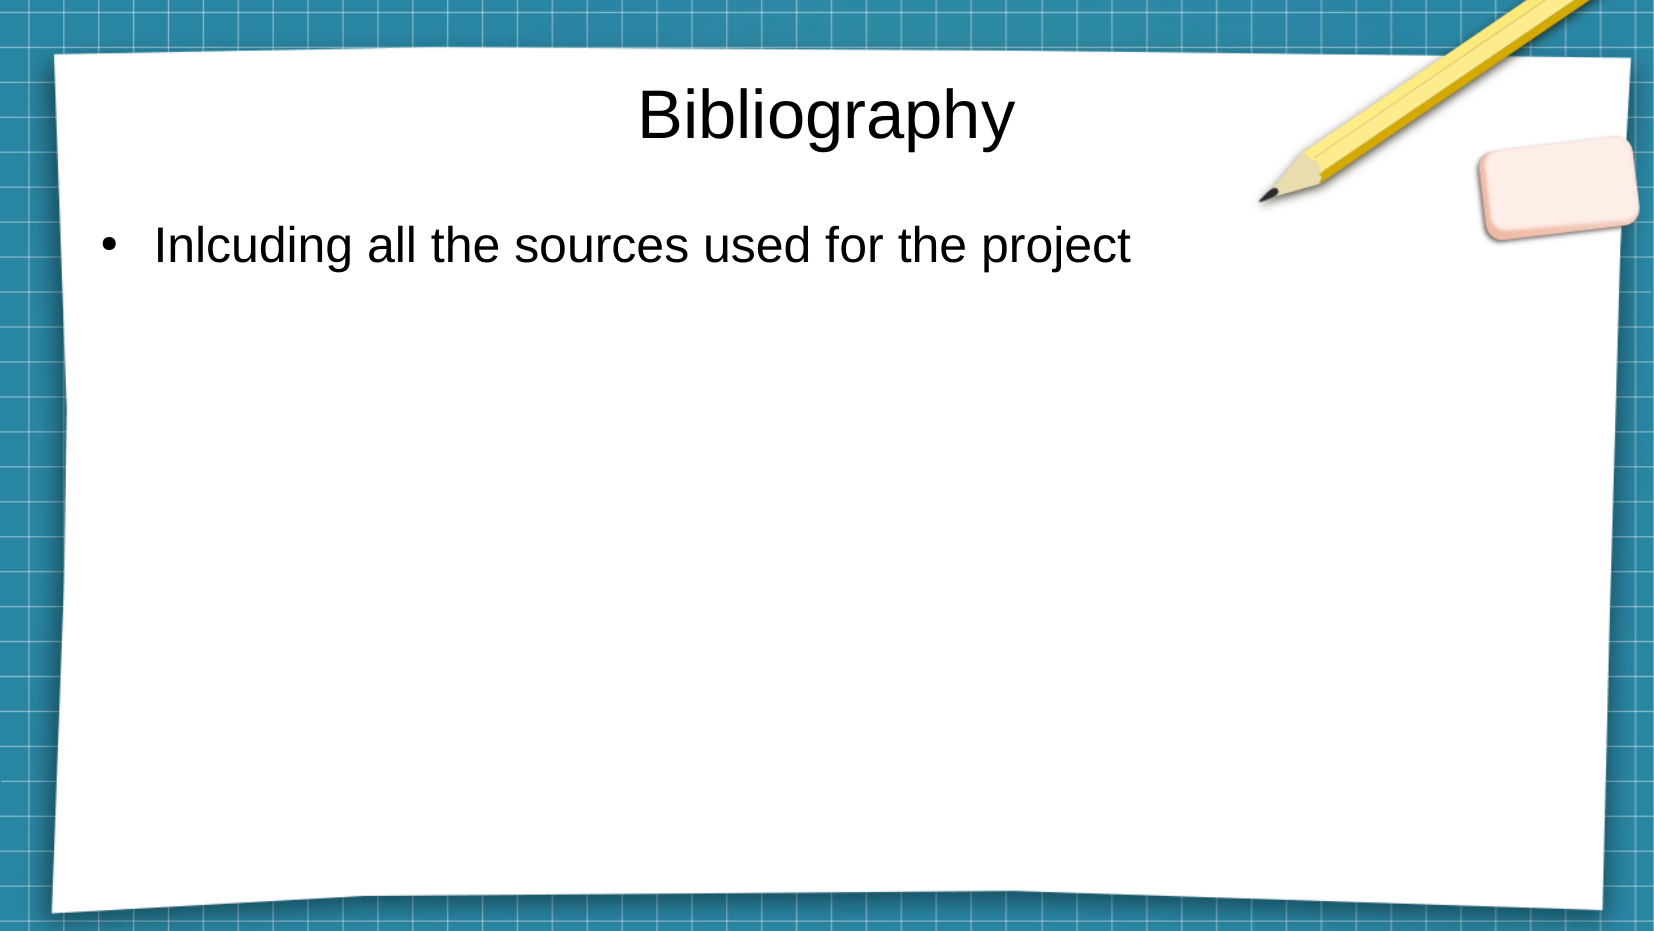

# Bibliography
Inlcuding all the sources used for the project